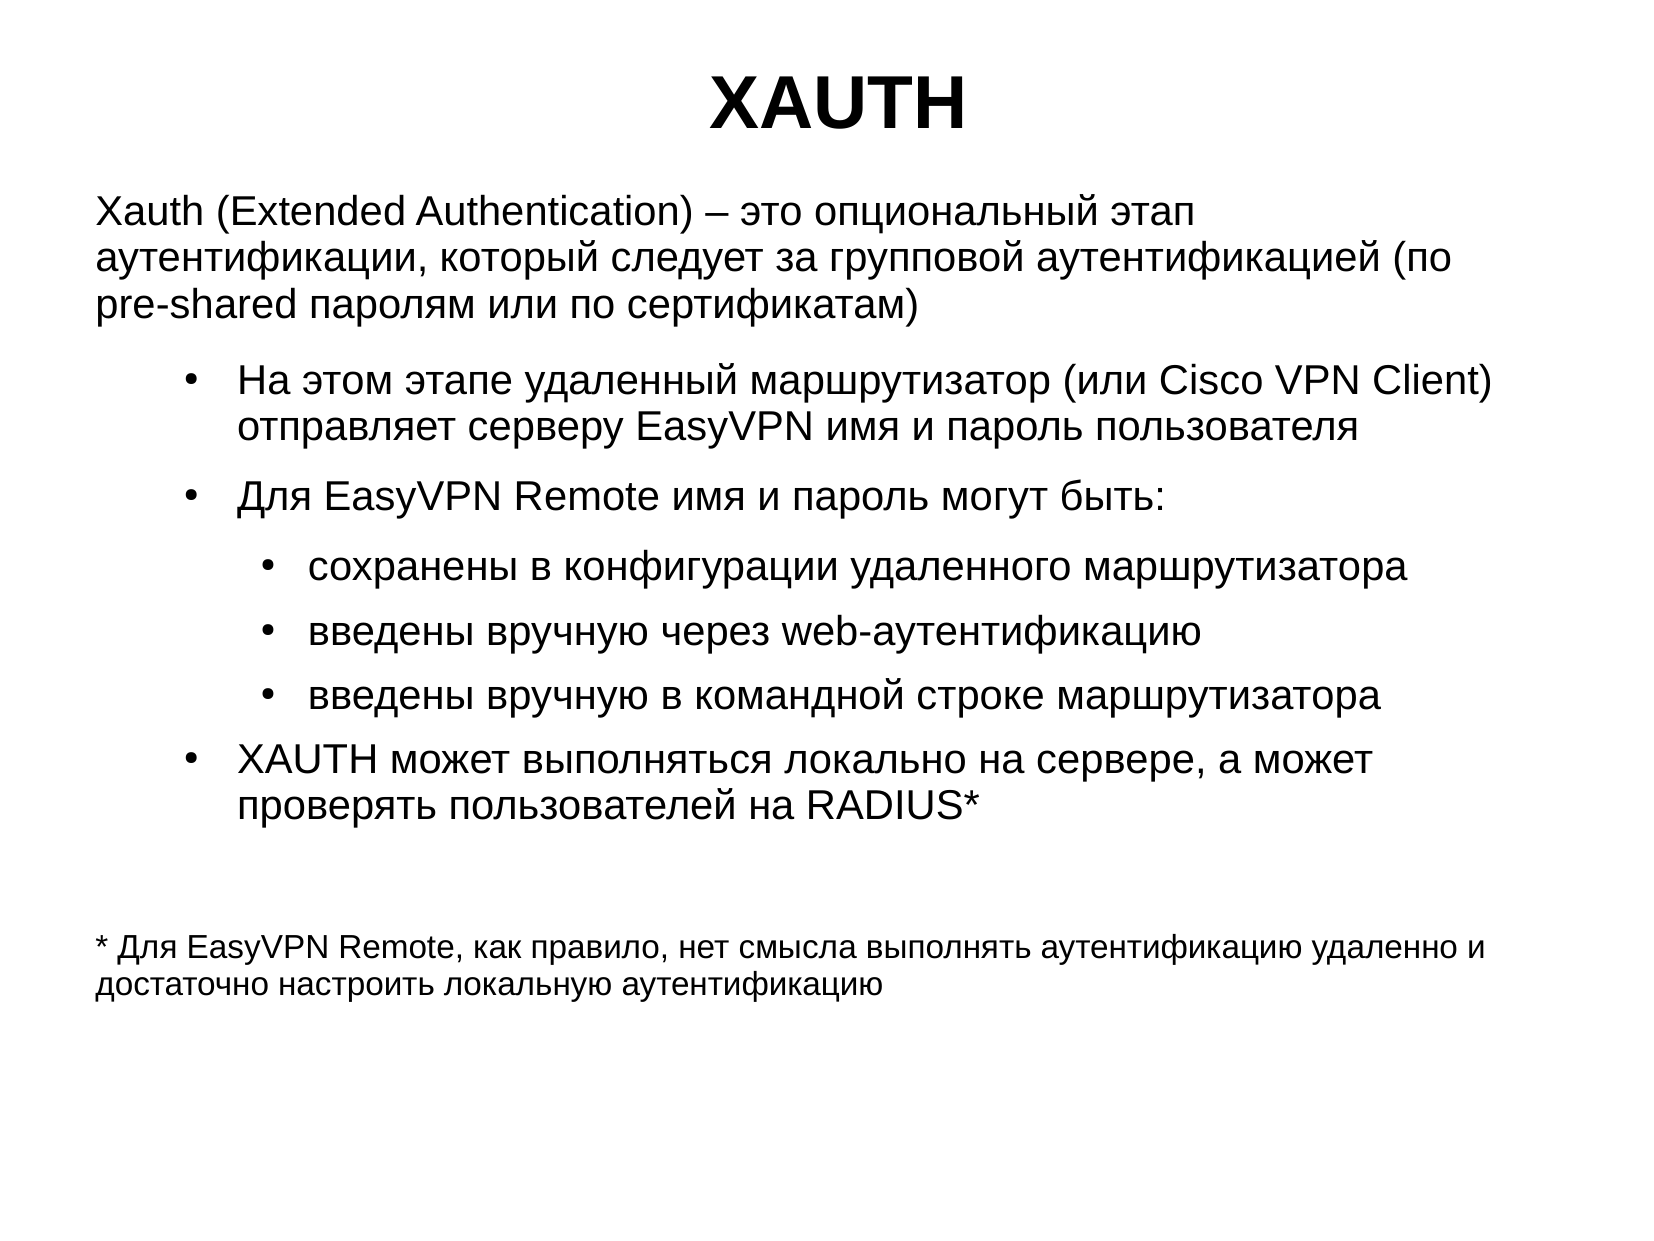

XAUTH
# Xauth (Extended Authentication) – это опциональный этап аутентификации, который следует за групповой аутентификацией (по pre-shared паролям или по сертификатам)
На этом этапе удаленный маршрутизатор (или Cisco VPN Client) отправляет серверу EasyVPN имя и пароль пользователя
Для EasyVPN Remote имя и пароль могут быть:
сохранены в конфигурации удаленного маршрутизатора
введены вручную через web-аутентификацию
введены вручную в командной строке маршрутизатора
XAUTH может выполняться локально на сервере, а может проверять пользователей на RADIUS*
* Для EasyVPN Remote, как правило, нет смысла выполнять аутентификацию удаленно и достаточно настроить локальную аутентификацию